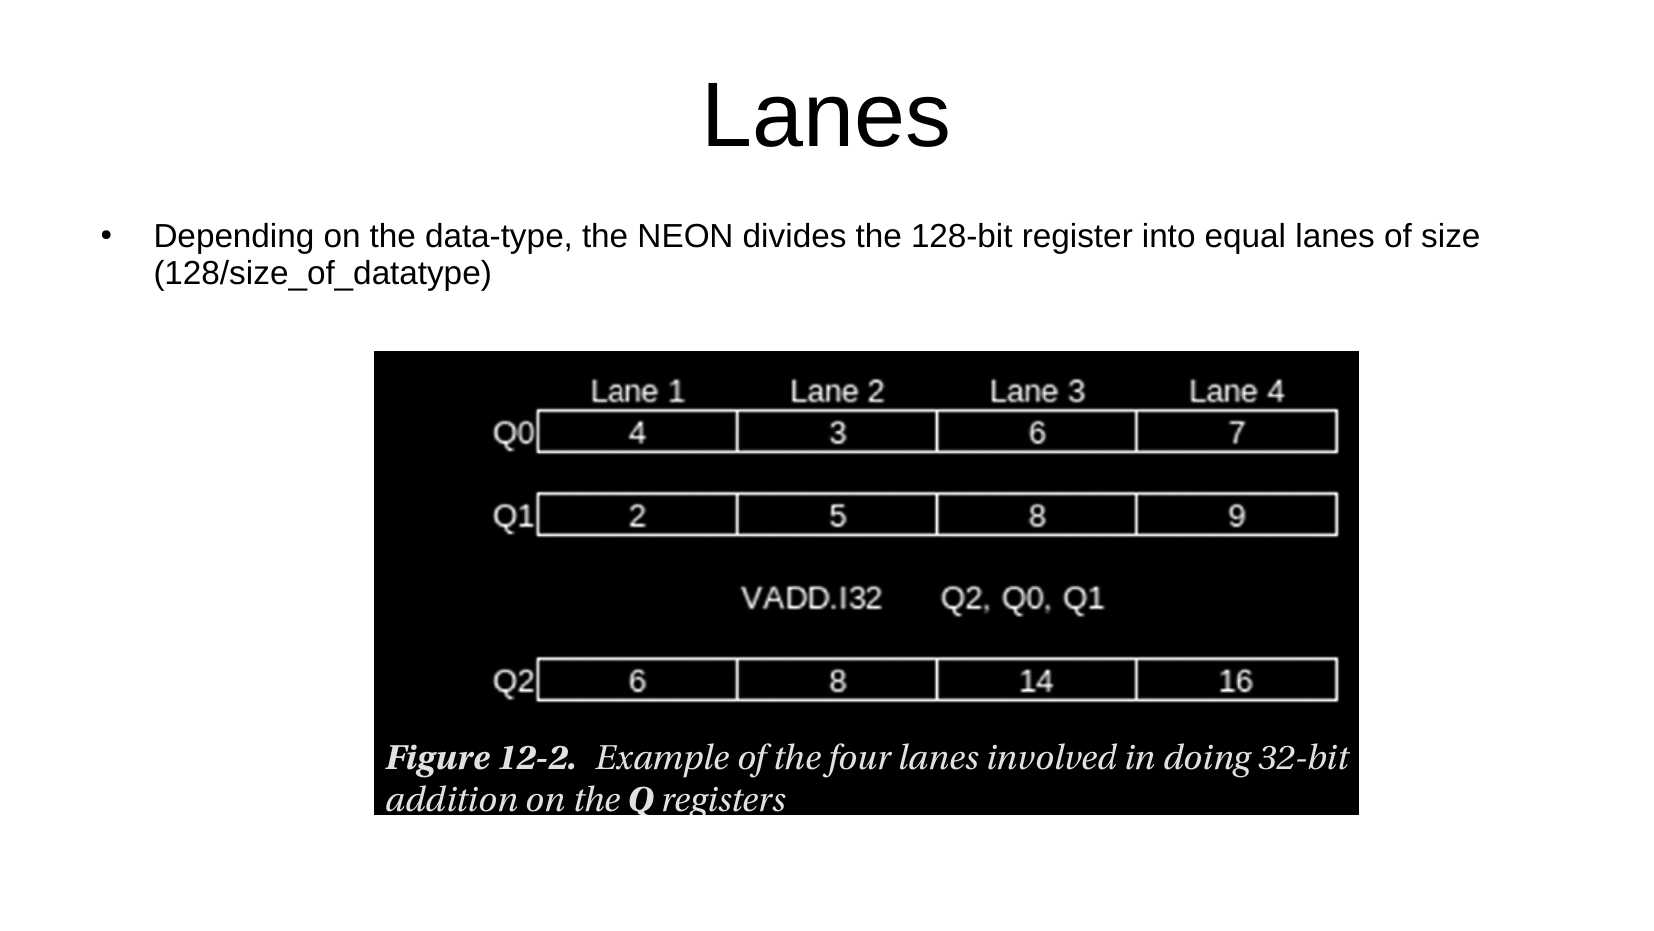

# Lanes
Depending on the data-type, the NEON divides the 128-bit register into equal lanes of size (128/size_of_datatype)